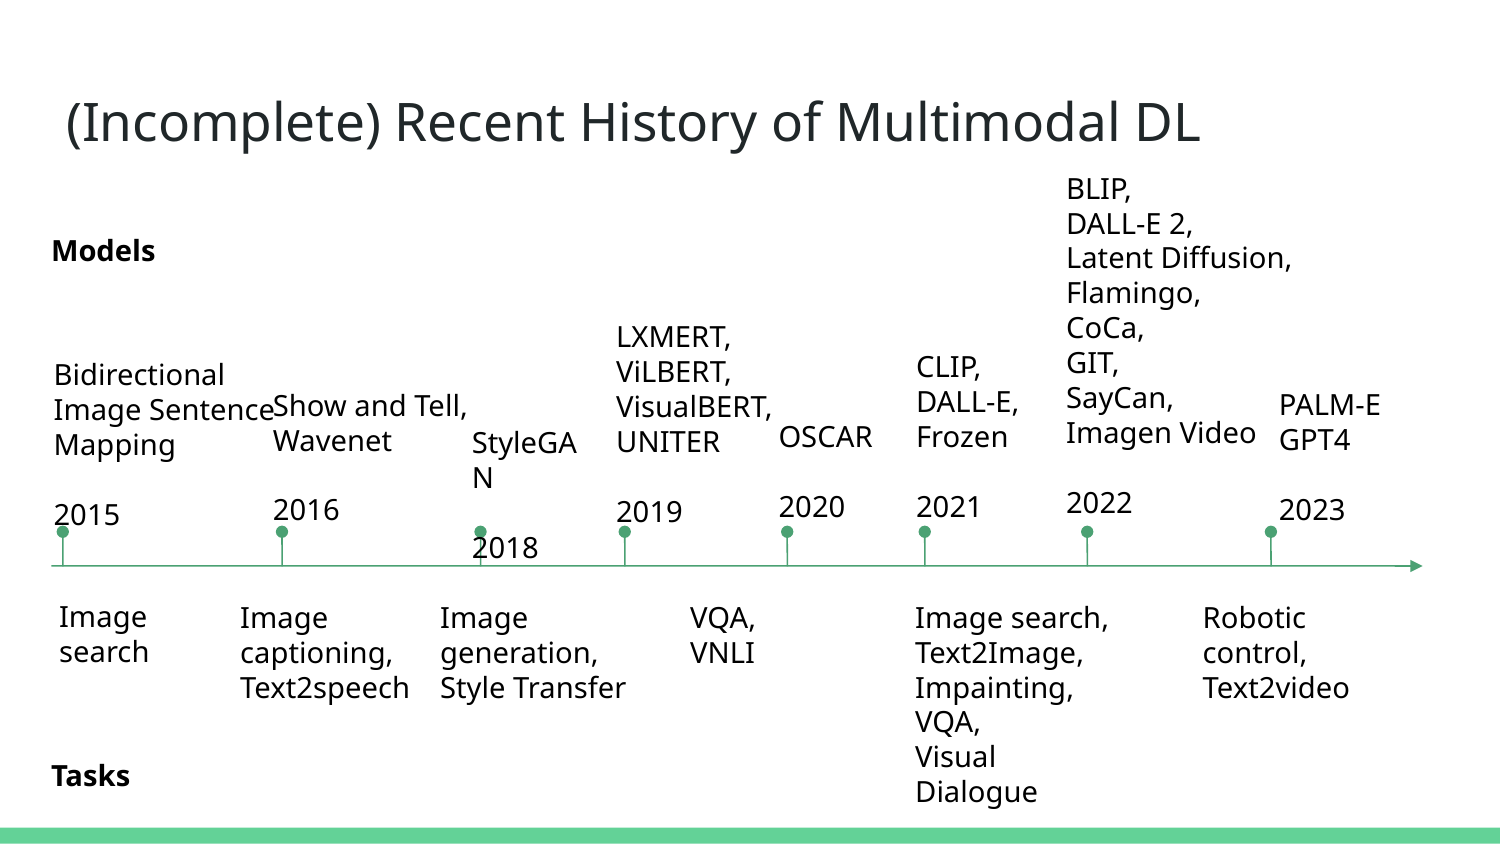

# (Incomplete) Recent History of Multimodal DL
BLIP,
DALL-E 2,
Latent Diffusion,
Flamingo,
CoCa,
GIT,
SayCan,
Imagen Video
2022
Models
LXMERT,
ViLBERT,
VisualBERT,
UNITER
2019
CLIP,
DALL-E,
Frozen
2021
Bidirectional
Image Sentence Mapping
2015
PALM-E
GPT4
2023
Show and Tell,
Wavenet
2016
OSCAR
2020
StyleGAN
2018
Image
search
Image captioning,
Text2speech
Image generation,
Style Transfer
VQA,
VNLI
Image search,
Text2Image,
Impainting,
VQA,
Visual Dialogue
Robotic control,
Text2video
Tasks